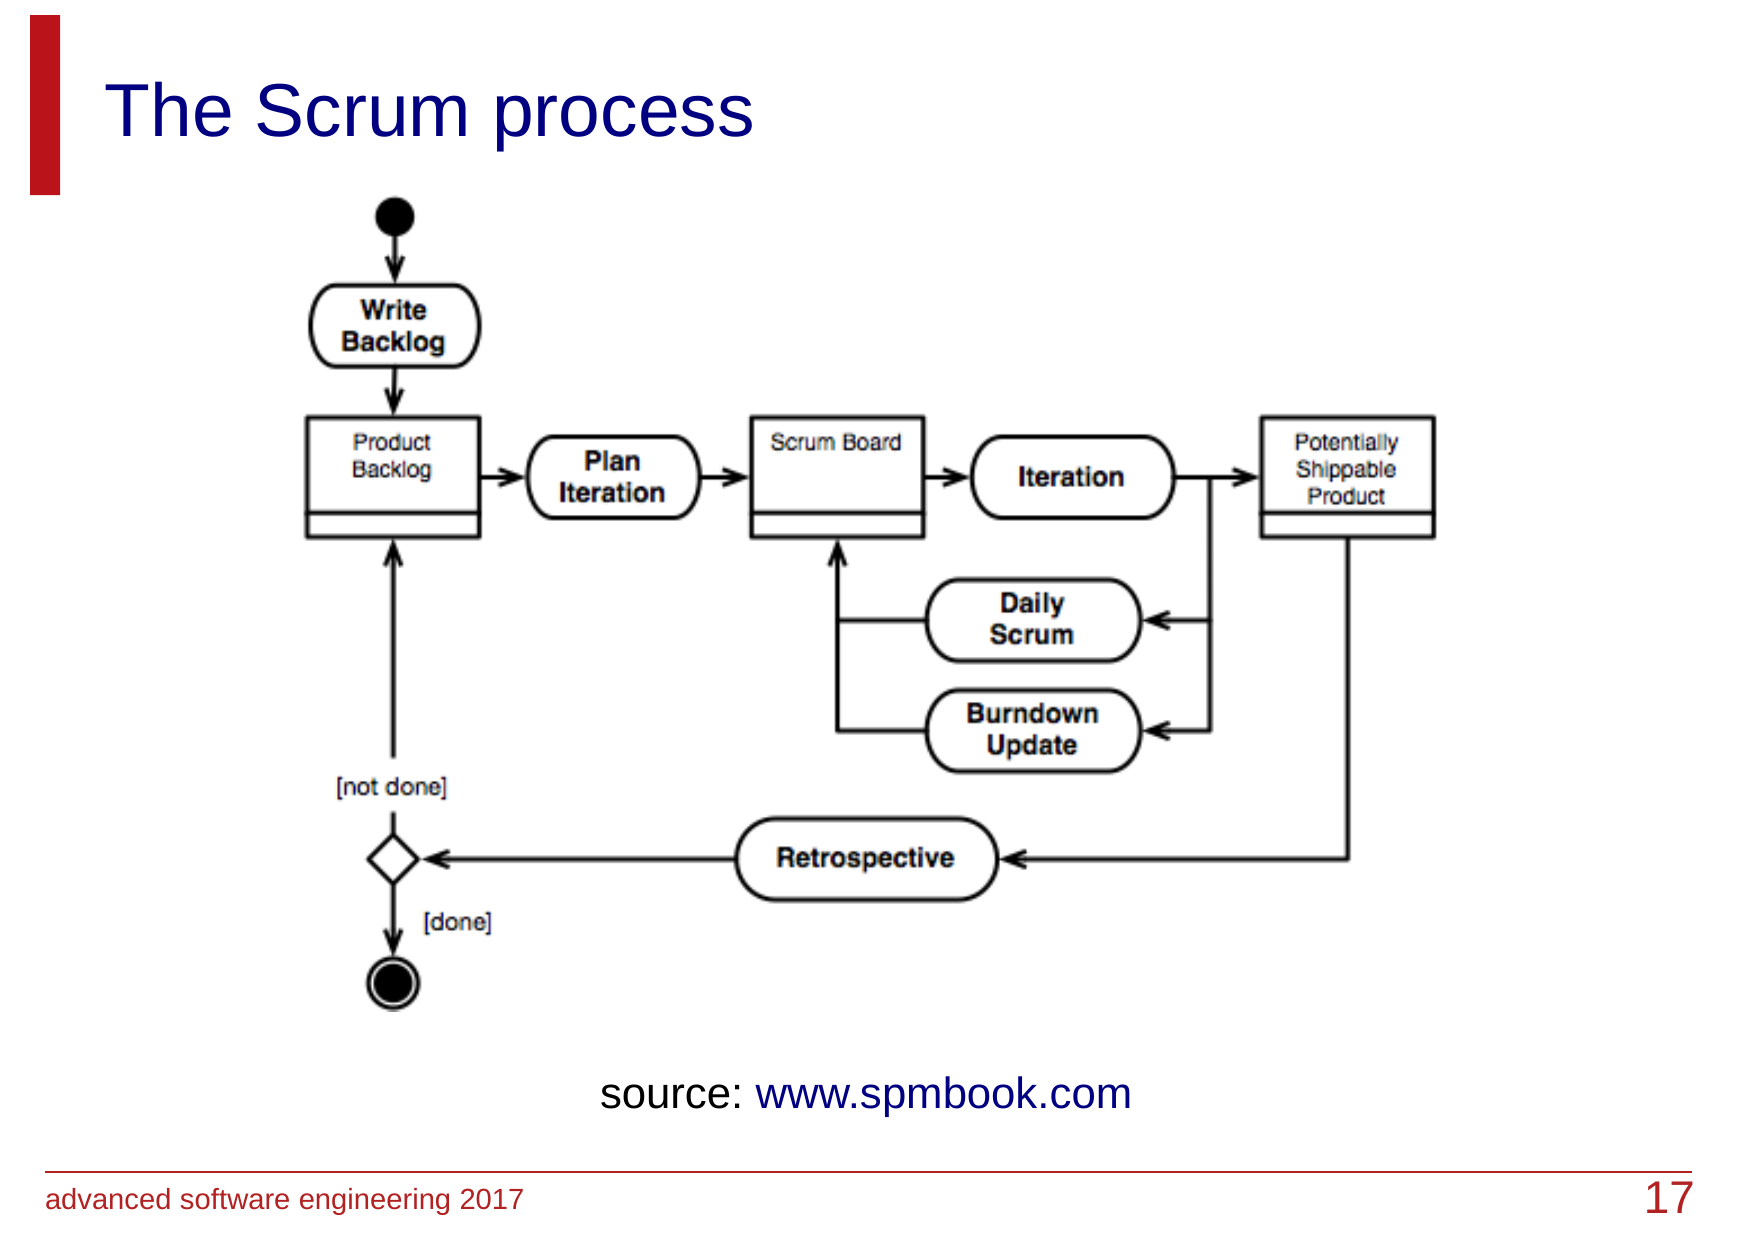

# The Scrum process
source: www.spmbook.com
17
advanced software engineering 2017